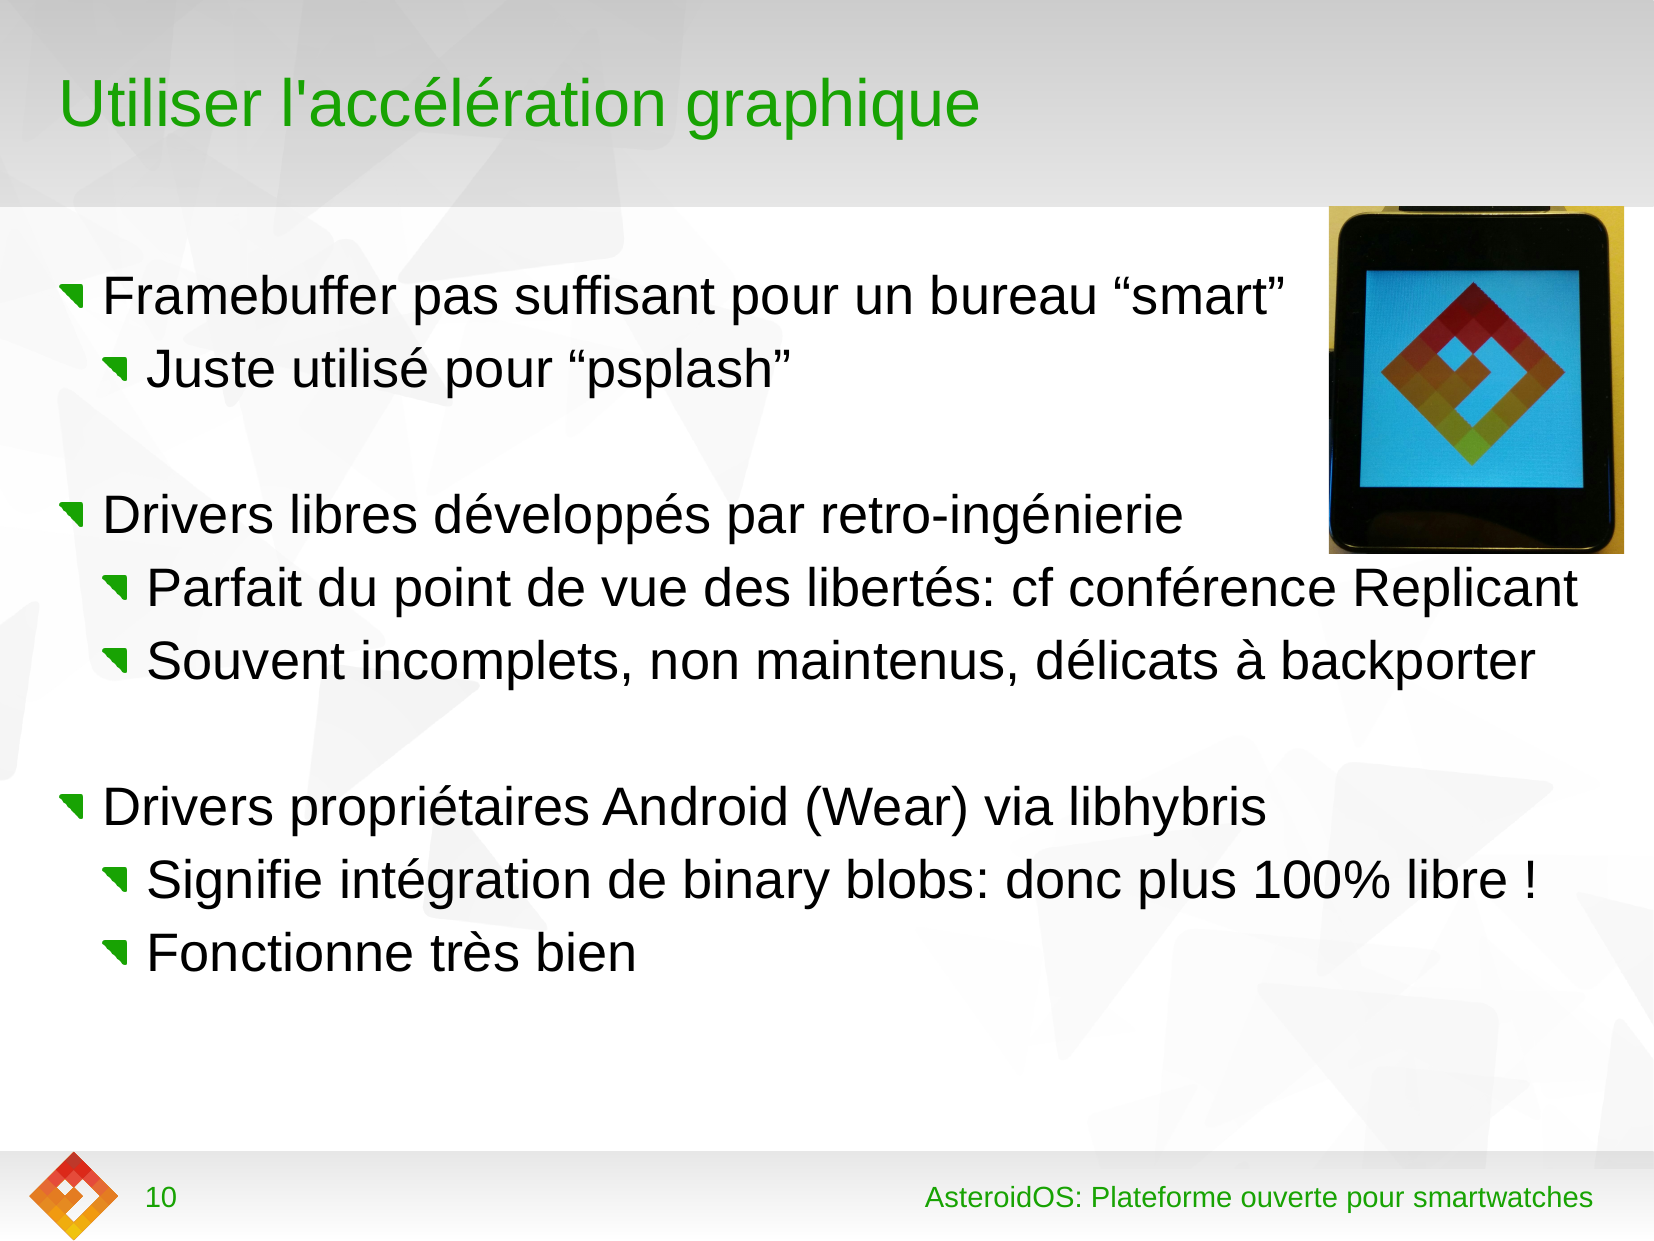

# Utiliser l'accélération graphique
Framebuffer pas suffisant pour un bureau “smart”
Juste utilisé pour “psplash”
Drivers libres développés par retro-ingénierie
Parfait du point de vue des libertés: cf conférence Replicant
Souvent incomplets, non maintenus, délicats à backporter
Drivers propriétaires Android (Wear) via libhybris
Signifie intégration de binary blobs: donc plus 100% libre !
Fonctionne très bien
10
AsteroidOS: Plateforme ouverte pour smartwatches